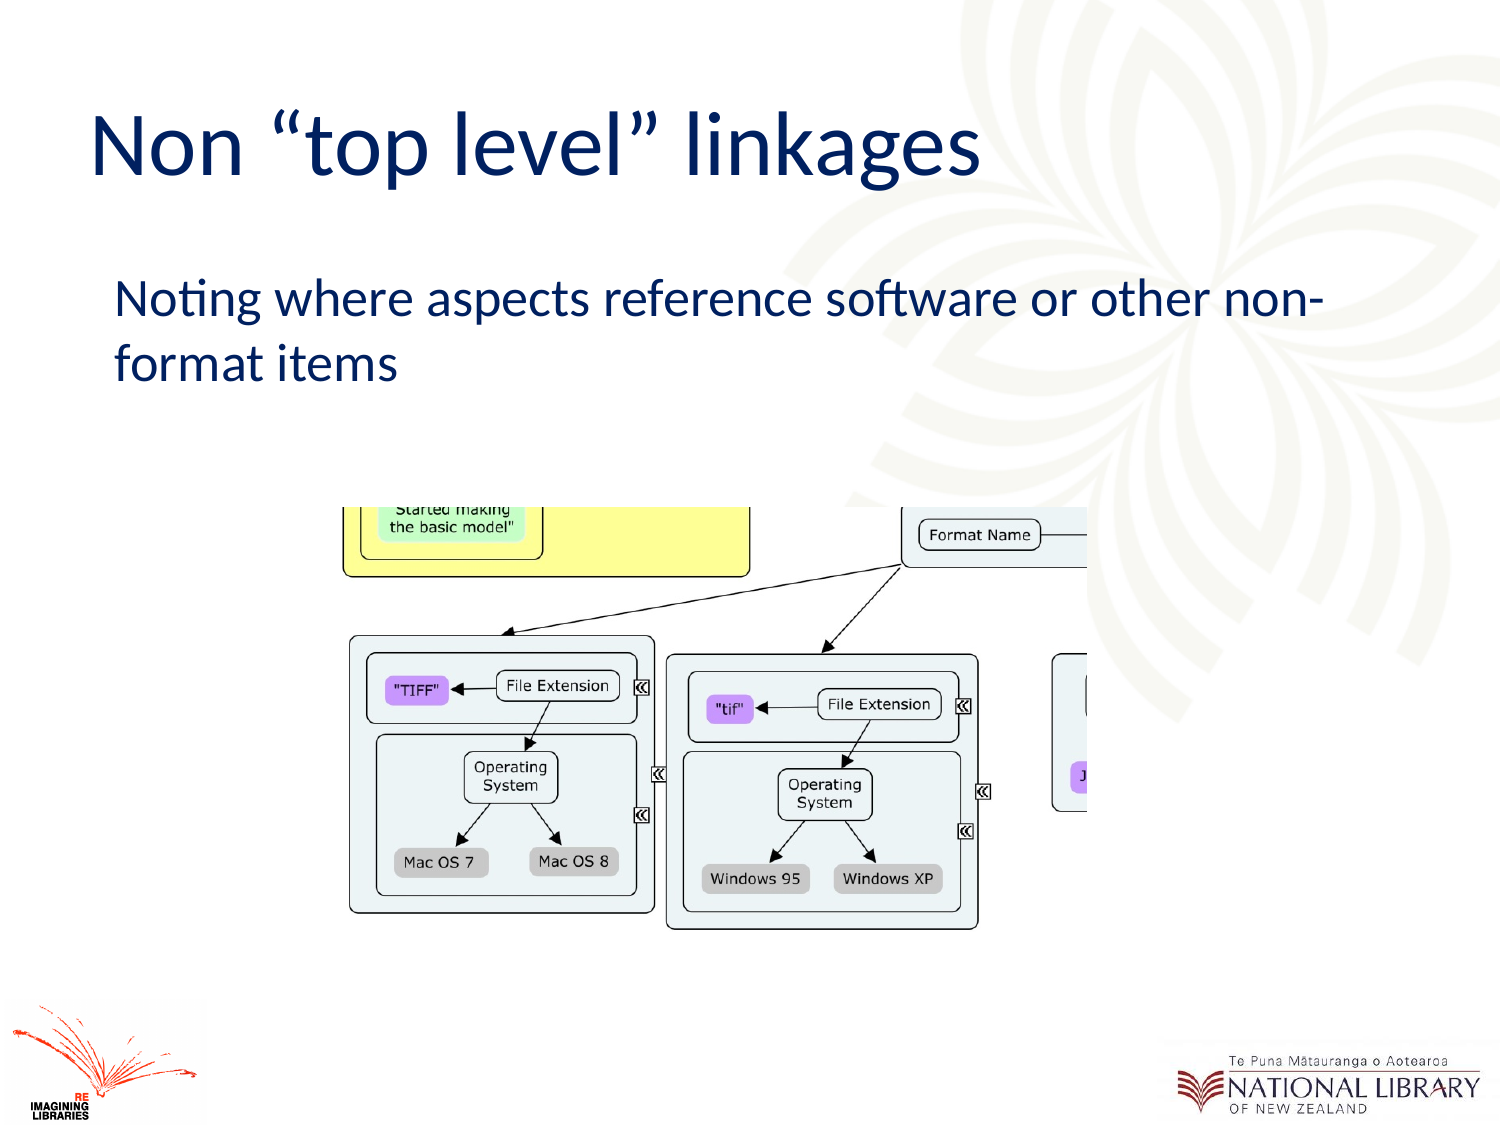

Non “top level” linkages
Noting where aspects reference software or other non-format items